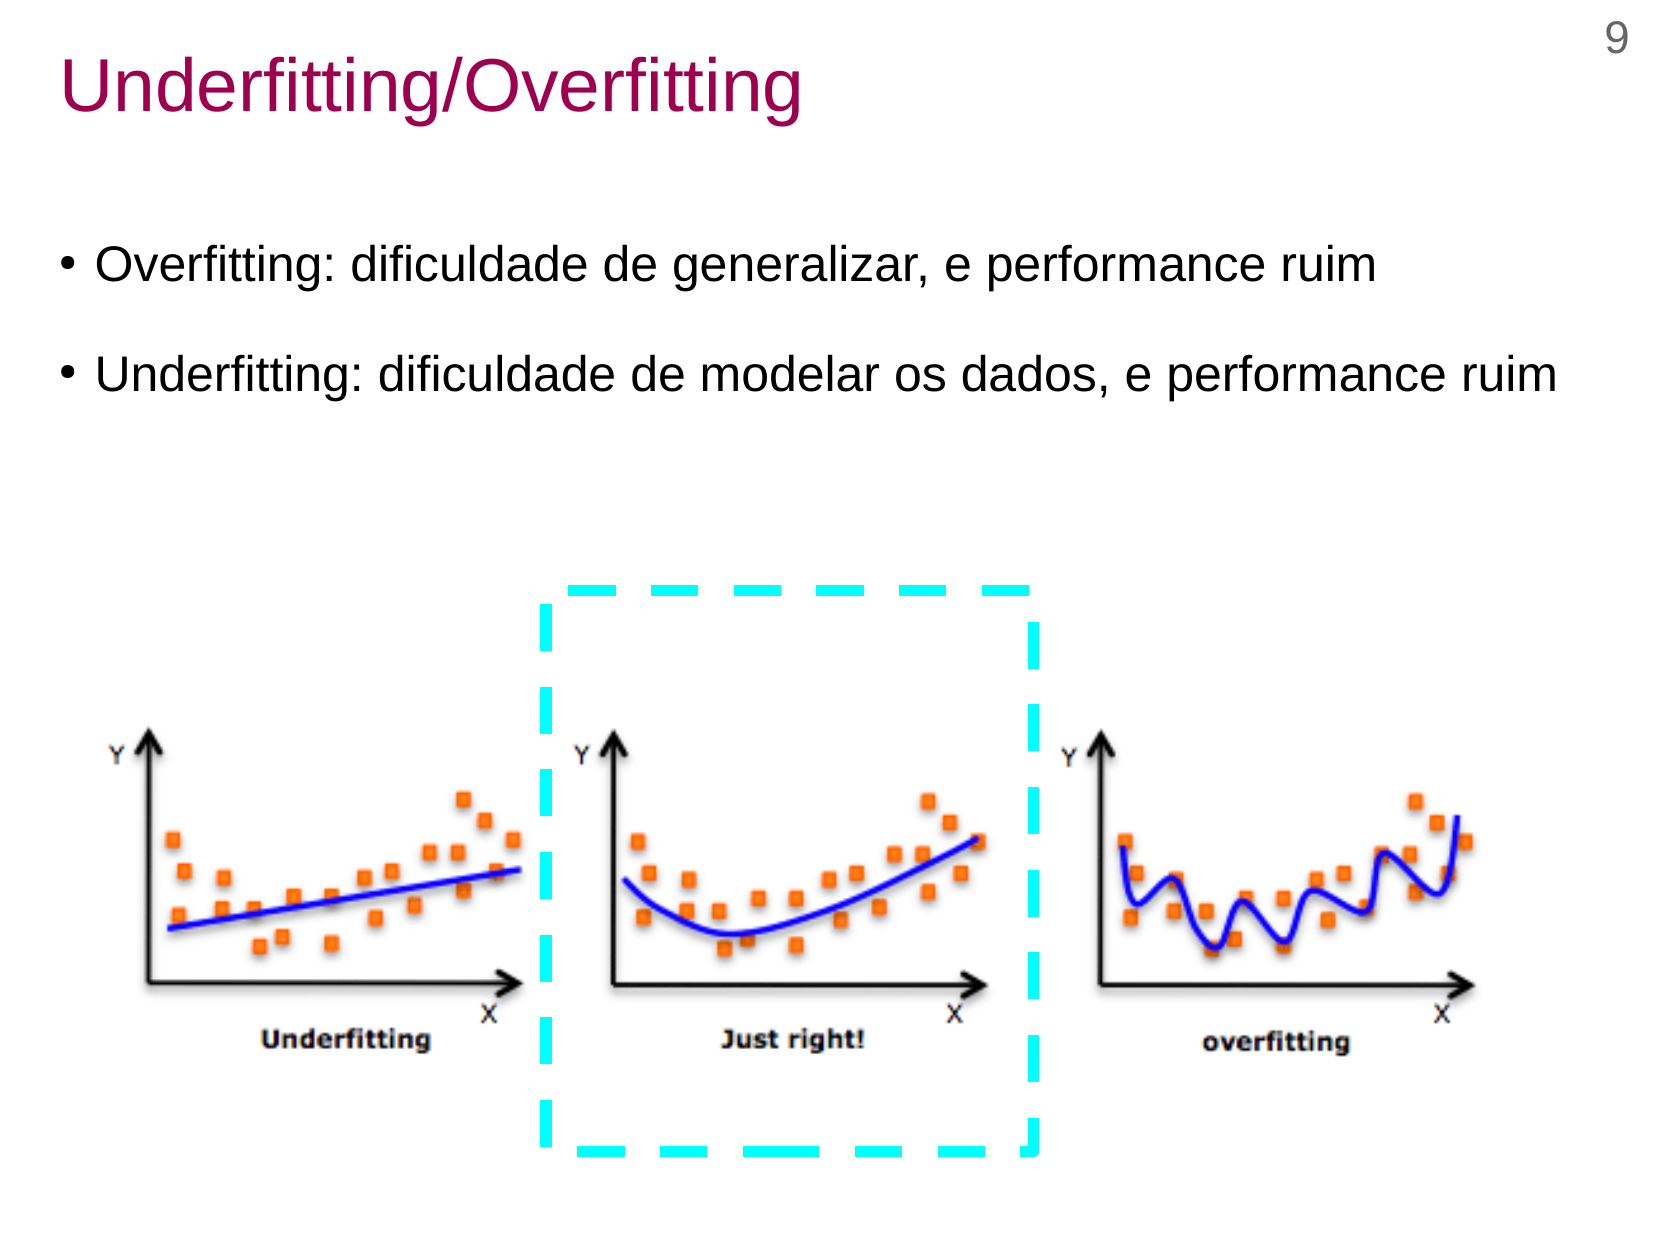

9
# Underfitting/Overfitting
Overfitting: dificuldade de generalizar, e performance ruim
Underfitting: dificuldade de modelar os dados, e performance ruim